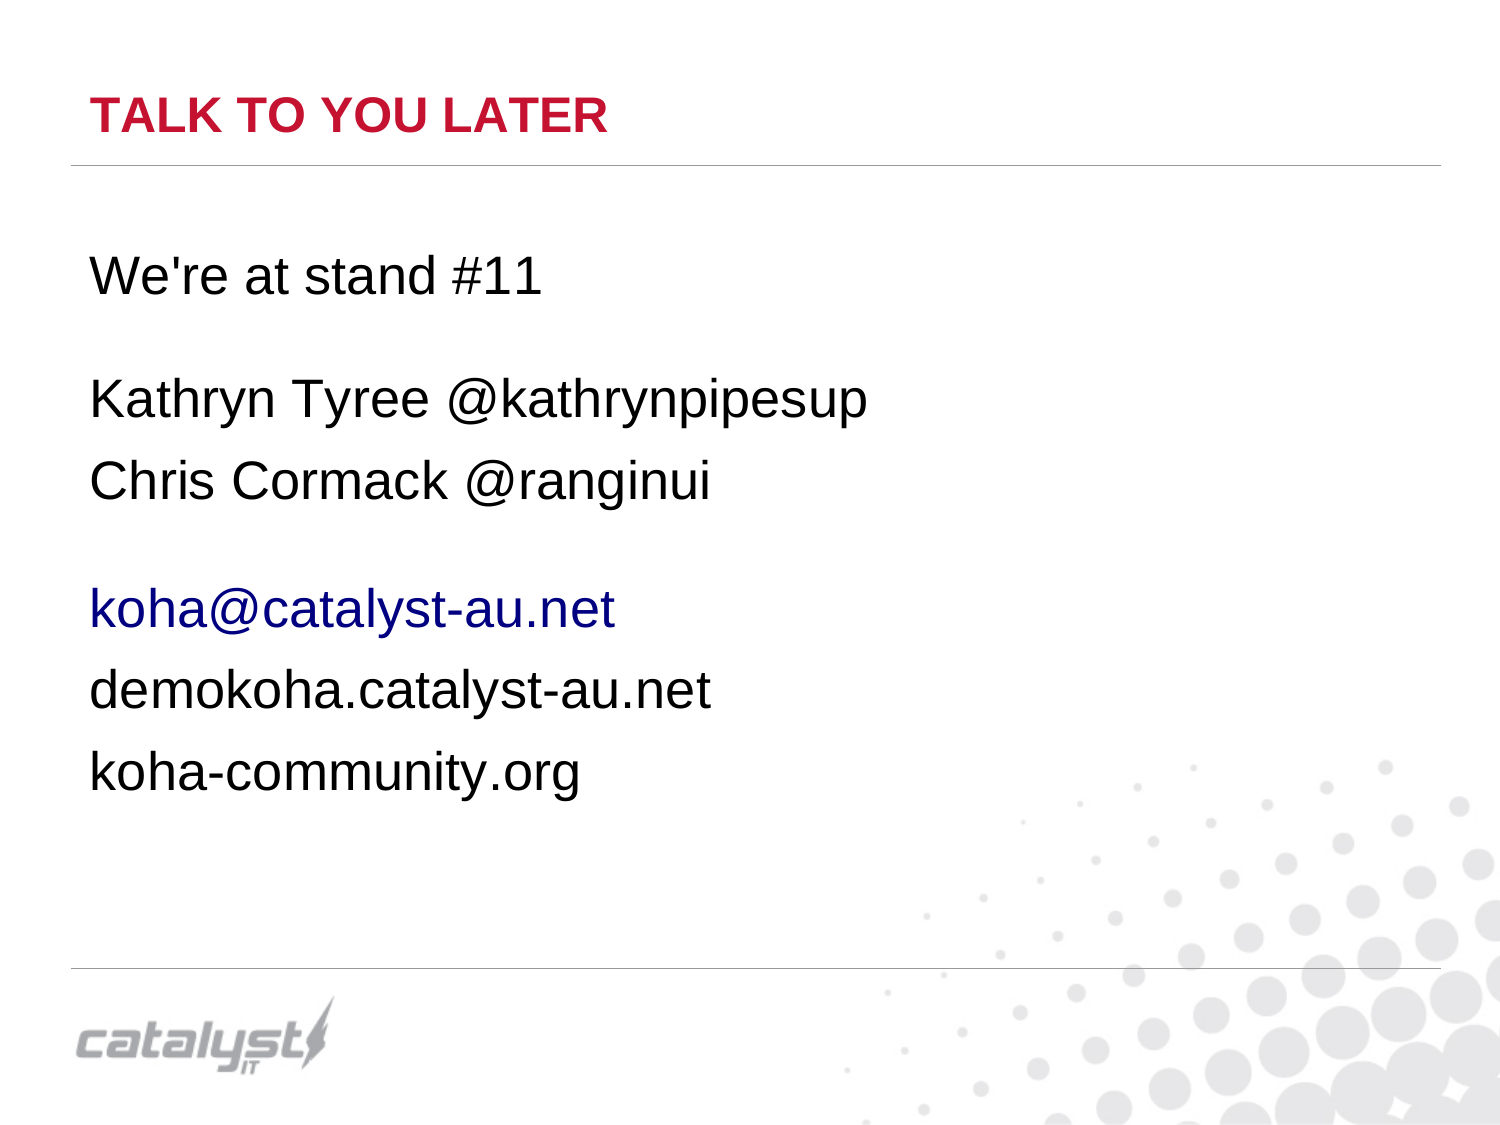

# TALK TO YOU LATER
We're at stand #11
Kathryn Tyree @kathrynpipesup
Chris Cormack @ranginui
koha@catalyst-au.net
demokoha.catalyst-au.net
koha-community.org